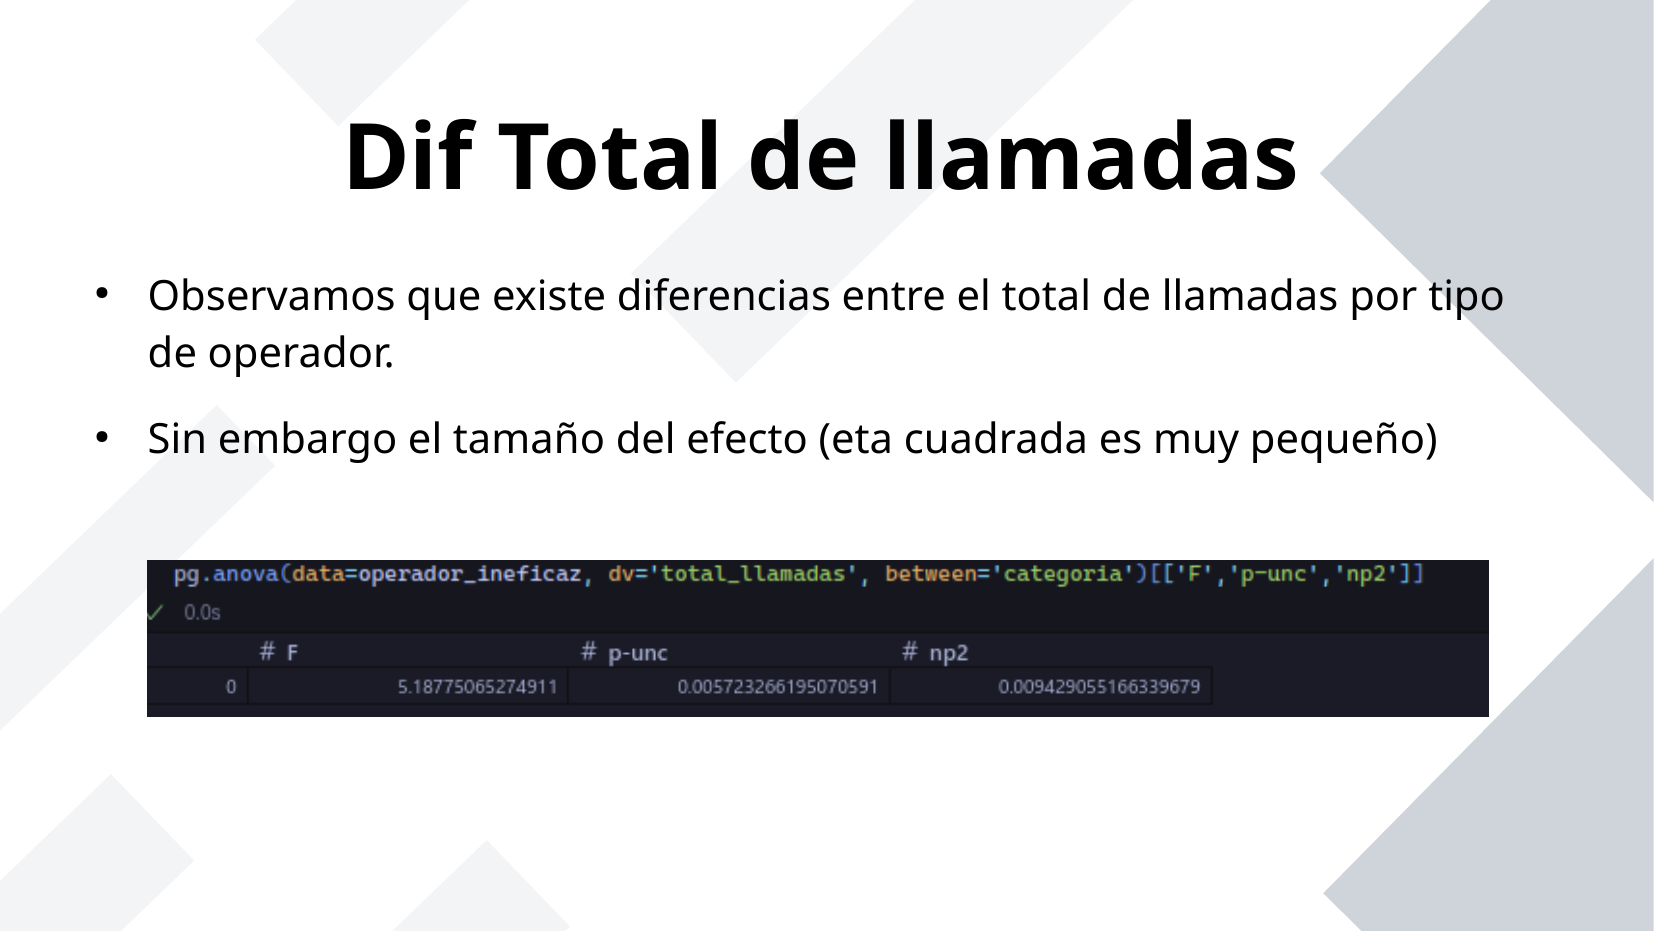

# Dif Total de llamadas
Observamos que existe diferencias entre el total de llamadas por tipo de operador.
Sin embargo el tamaño del efecto (eta cuadrada es muy pequeño)